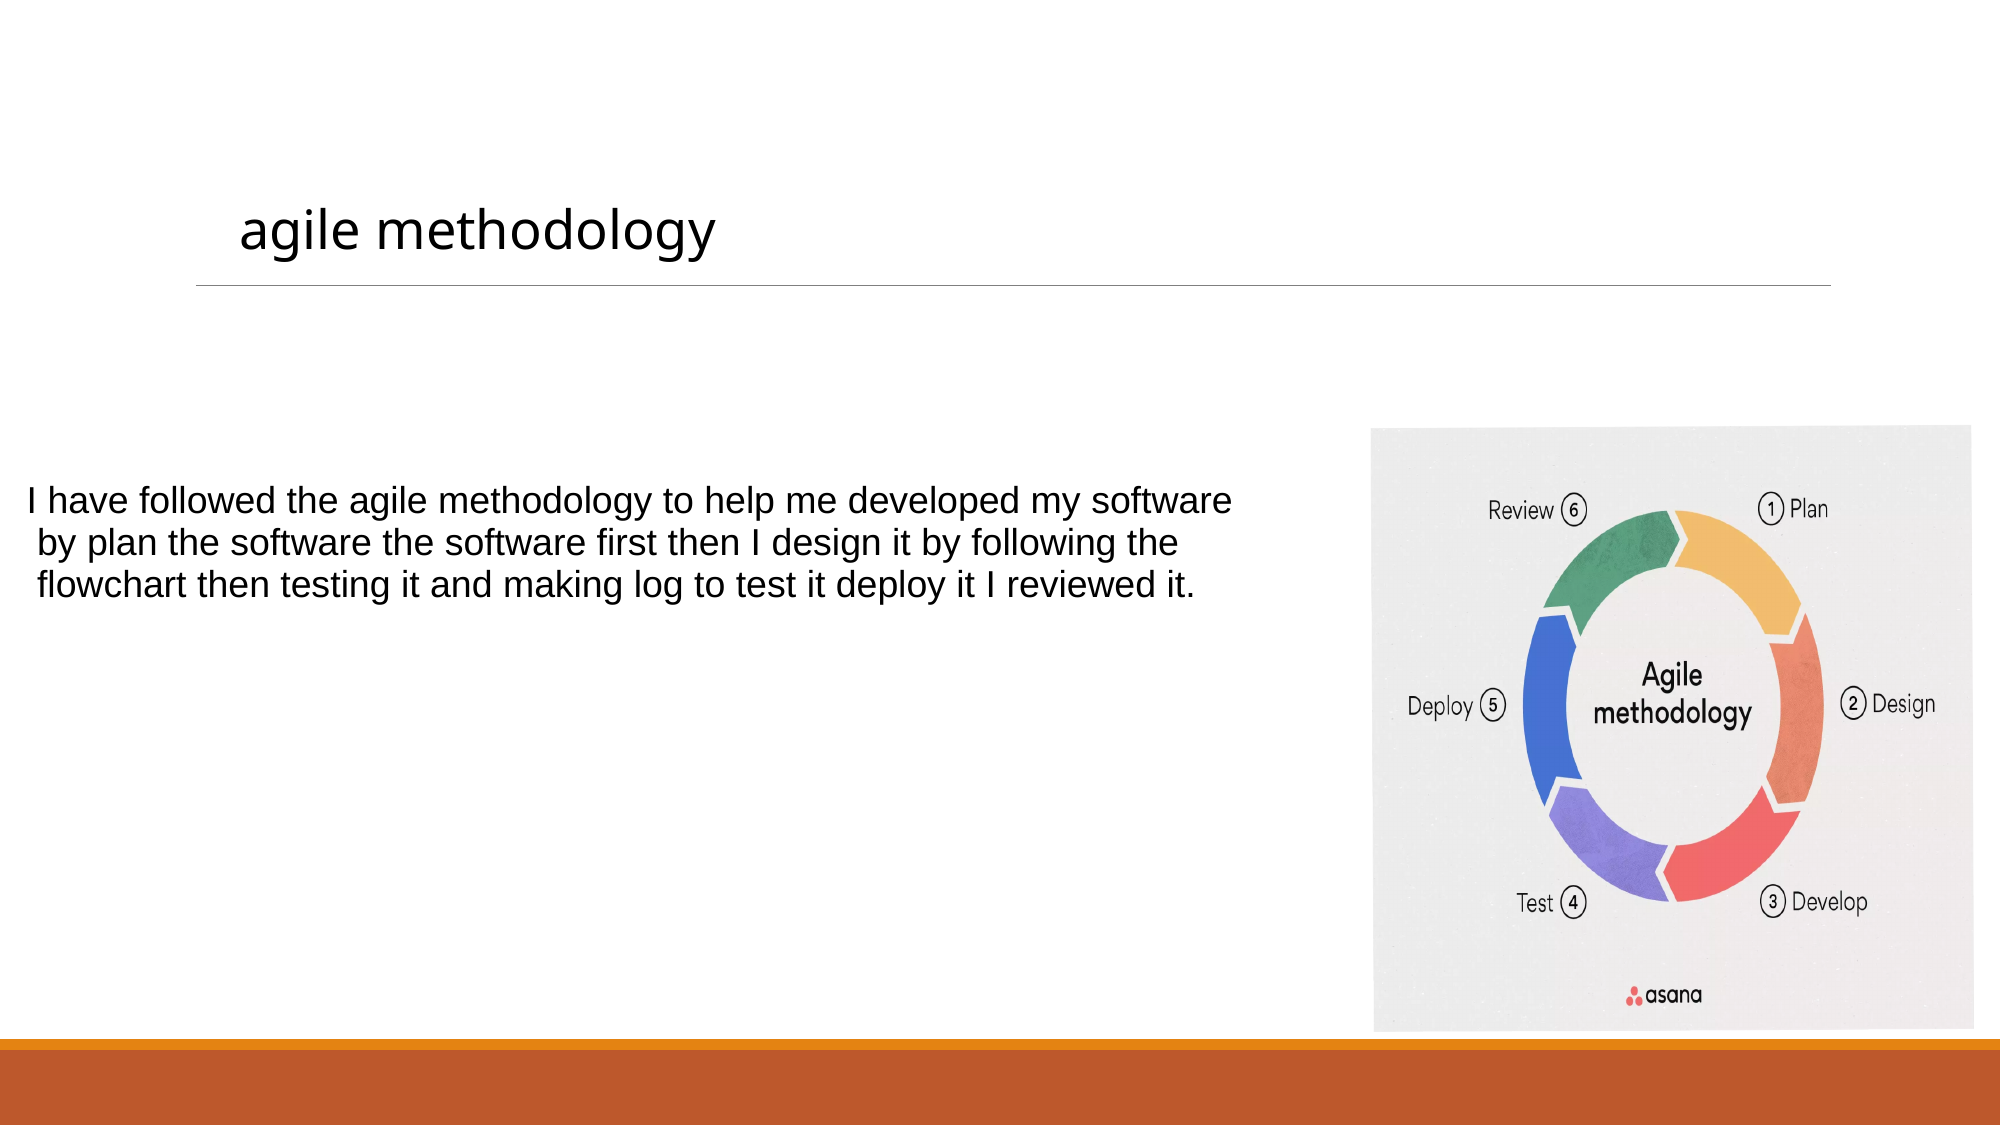

agile methodology
I have followed the agile methodology to help me developed my software
 by plan the software the software first then I design it by following the
 flowchart then testing it and making log to test it deploy it I reviewed it.